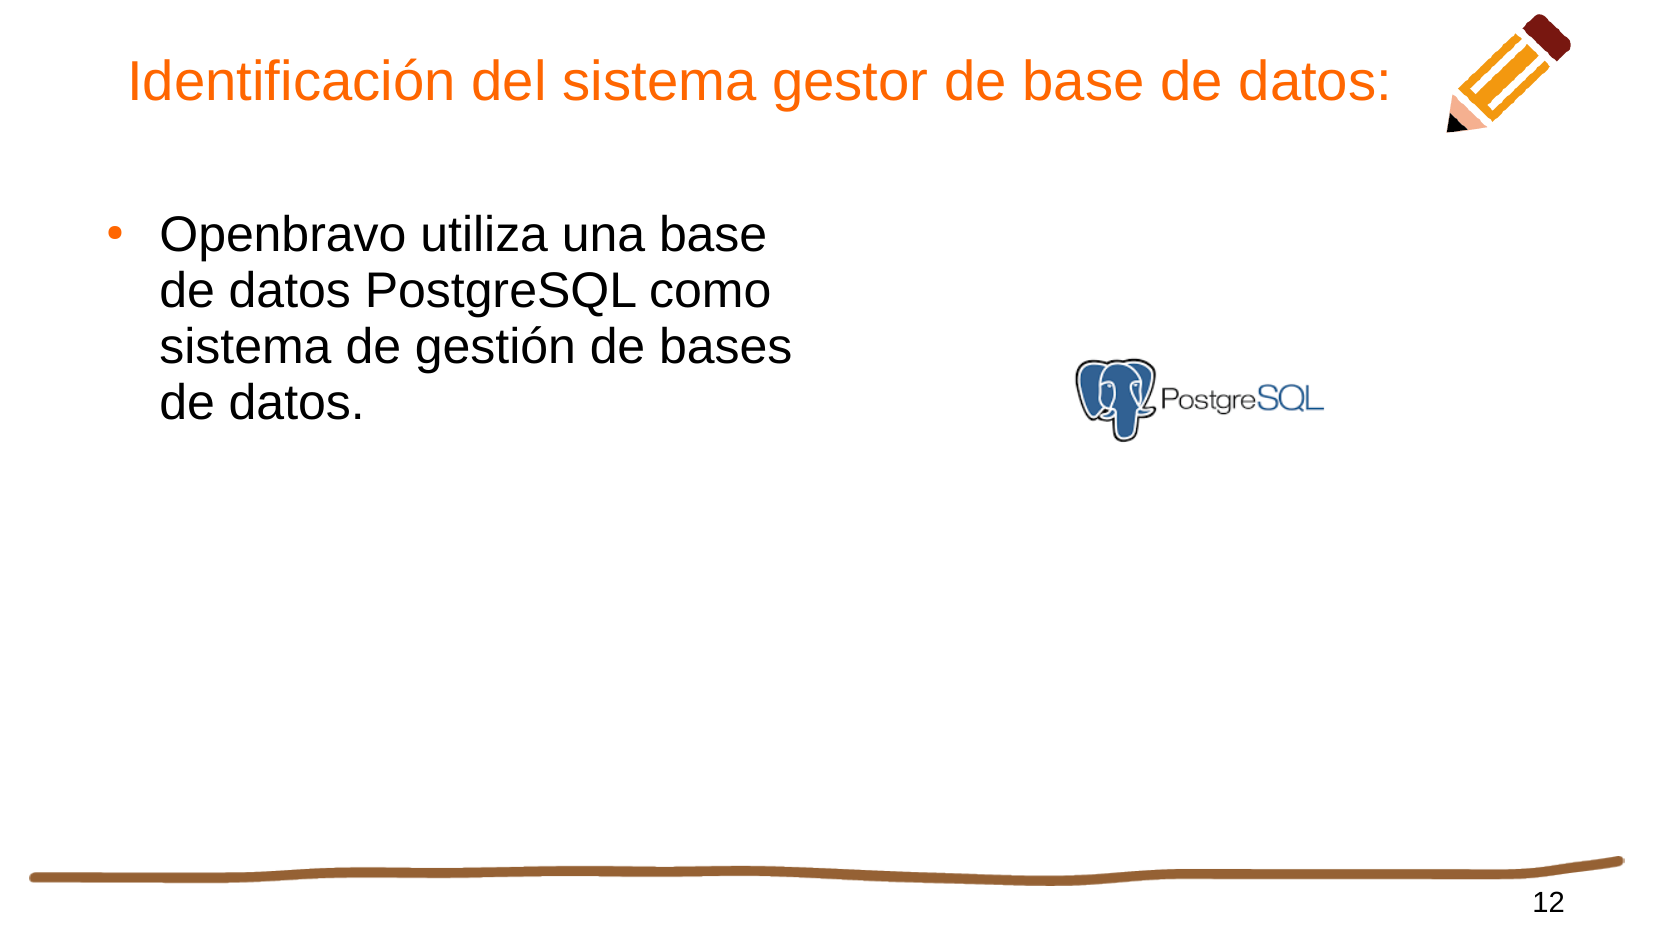

# Identificación del sistema gestor de base de datos:
Openbravo utiliza una base de datos PostgreSQL como sistema de gestión de bases de datos.
12